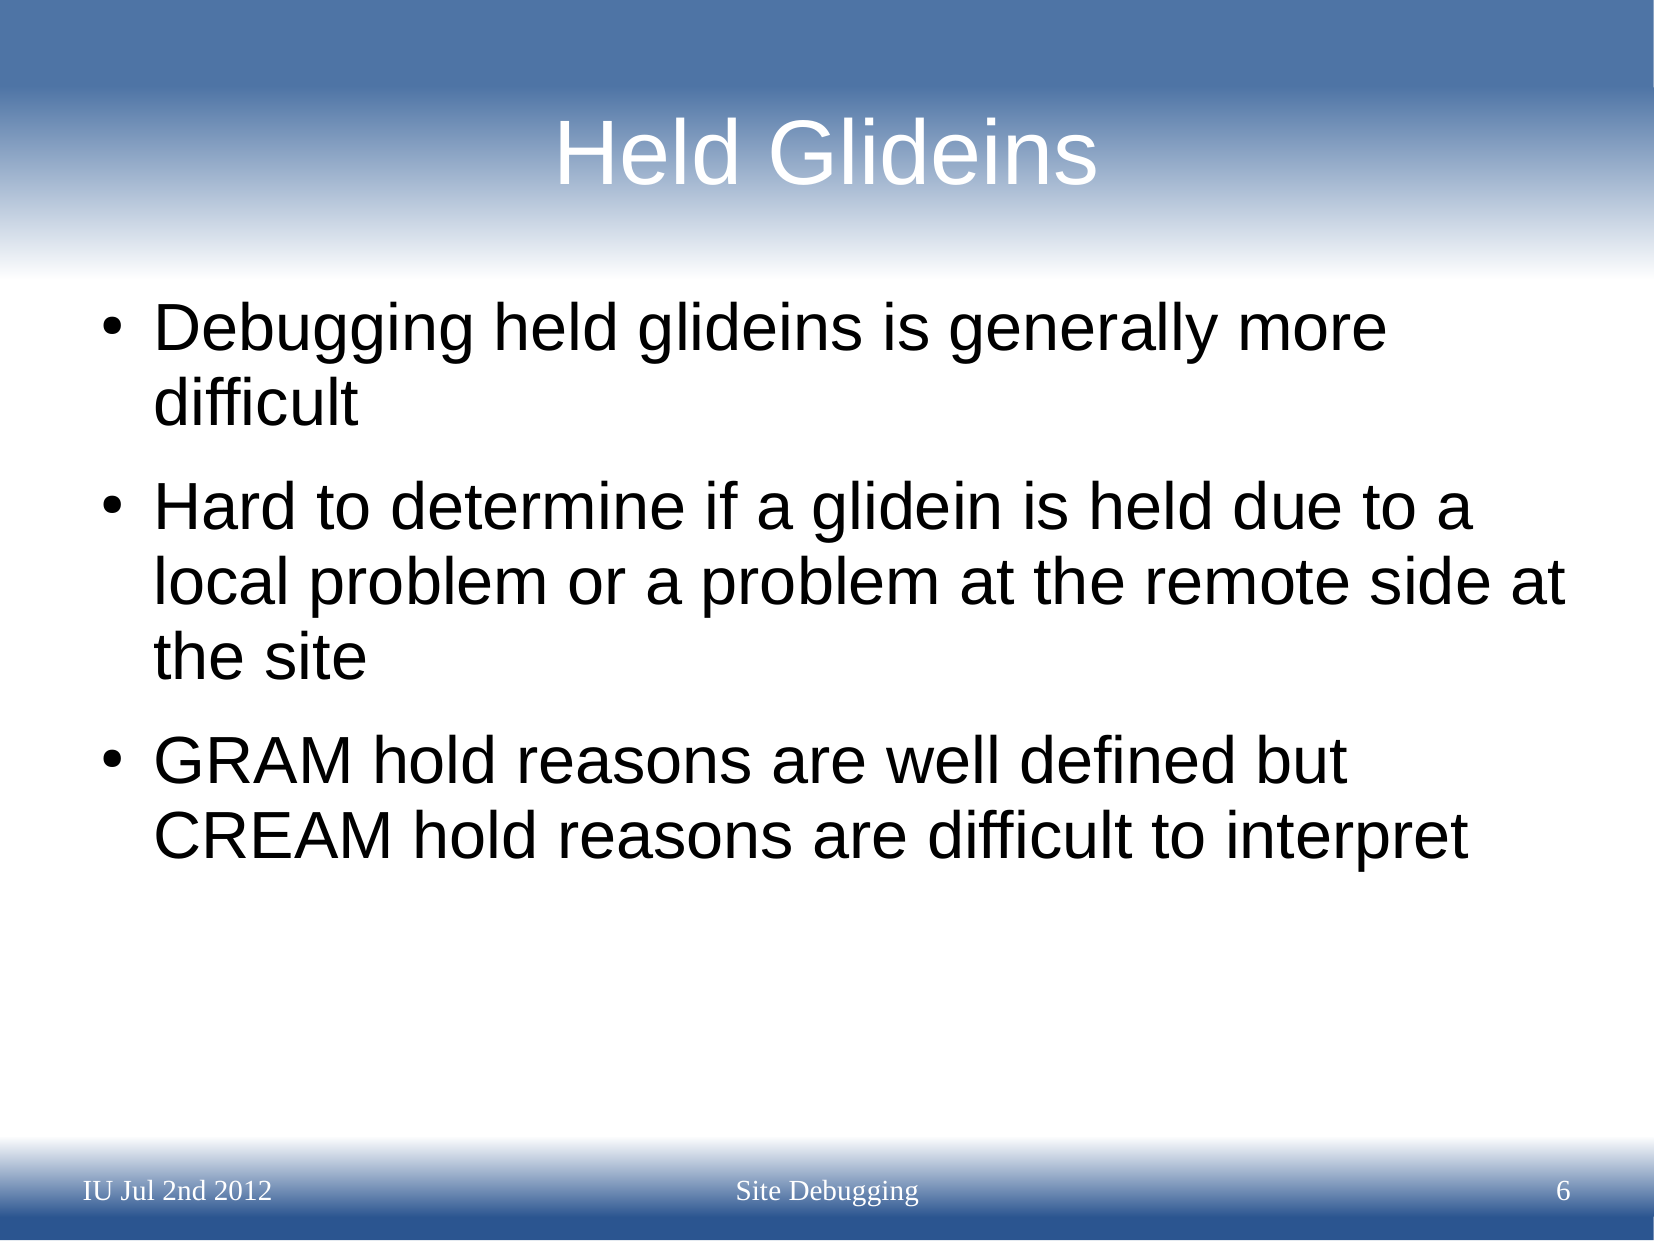

# Held Glideins
Debugging held glideins is generally more difficult
Hard to determine if a glidein is held due to a local problem or a problem at the remote side at the site
GRAM hold reasons are well defined but CREAM hold reasons are difficult to interpret
IU Jul 2nd 2012
Site Debugging
6